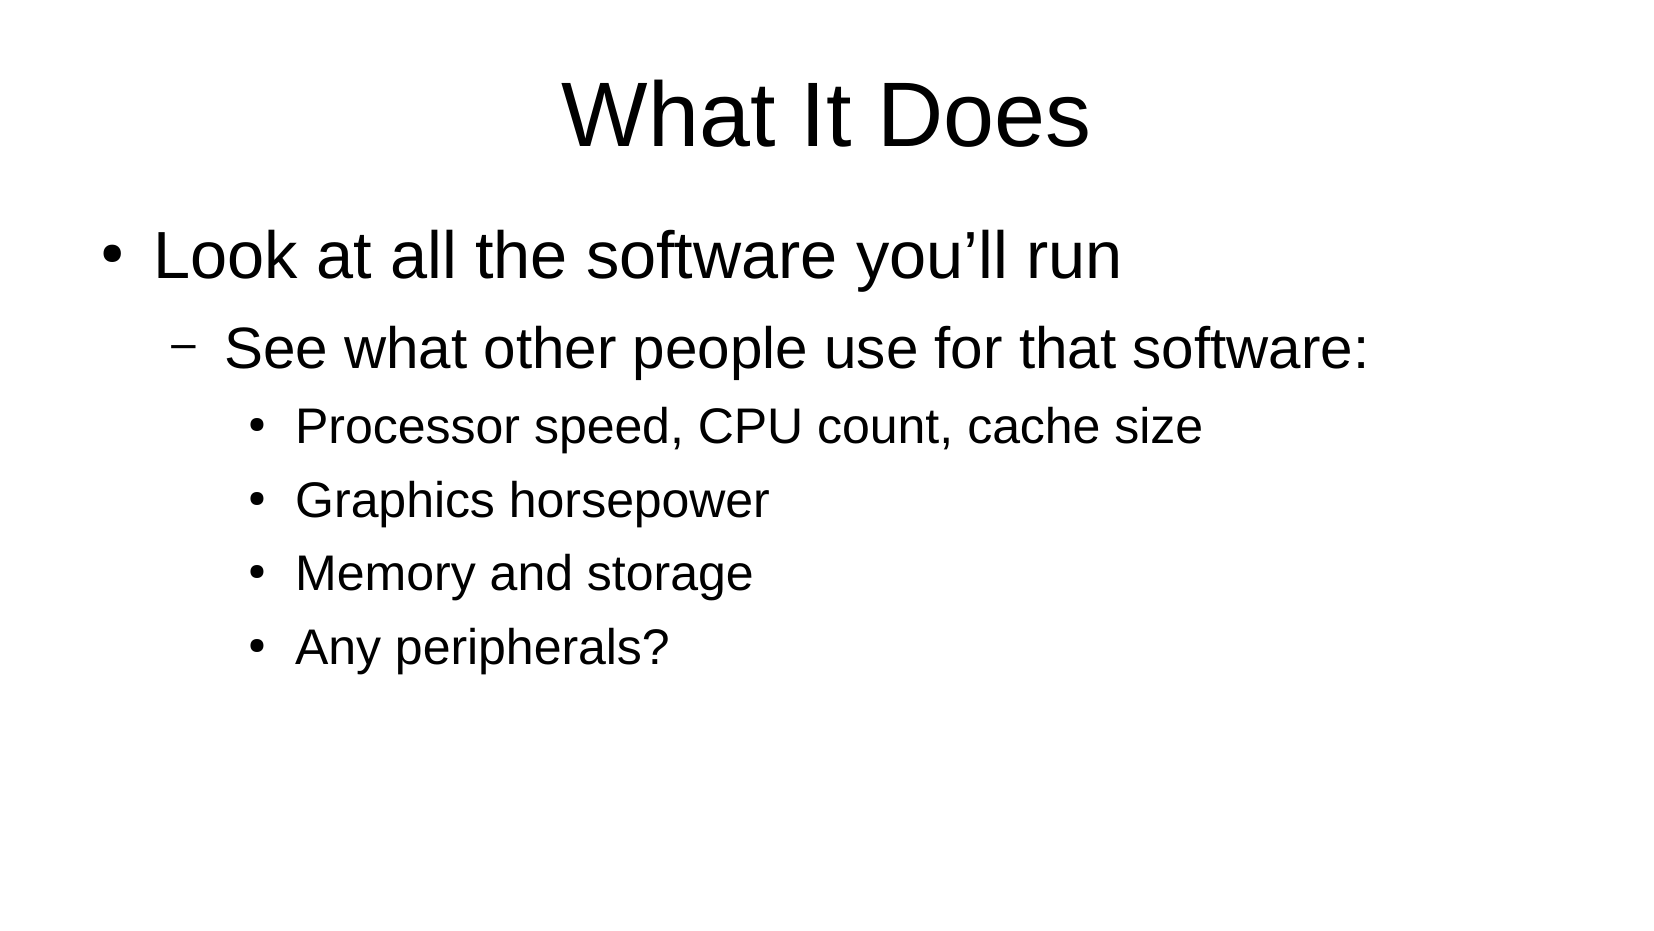

# What It Does
Look at all the software you’ll run
See what other people use for that software:
Processor speed, CPU count, cache size
Graphics horsepower
Memory and storage
Any peripherals?